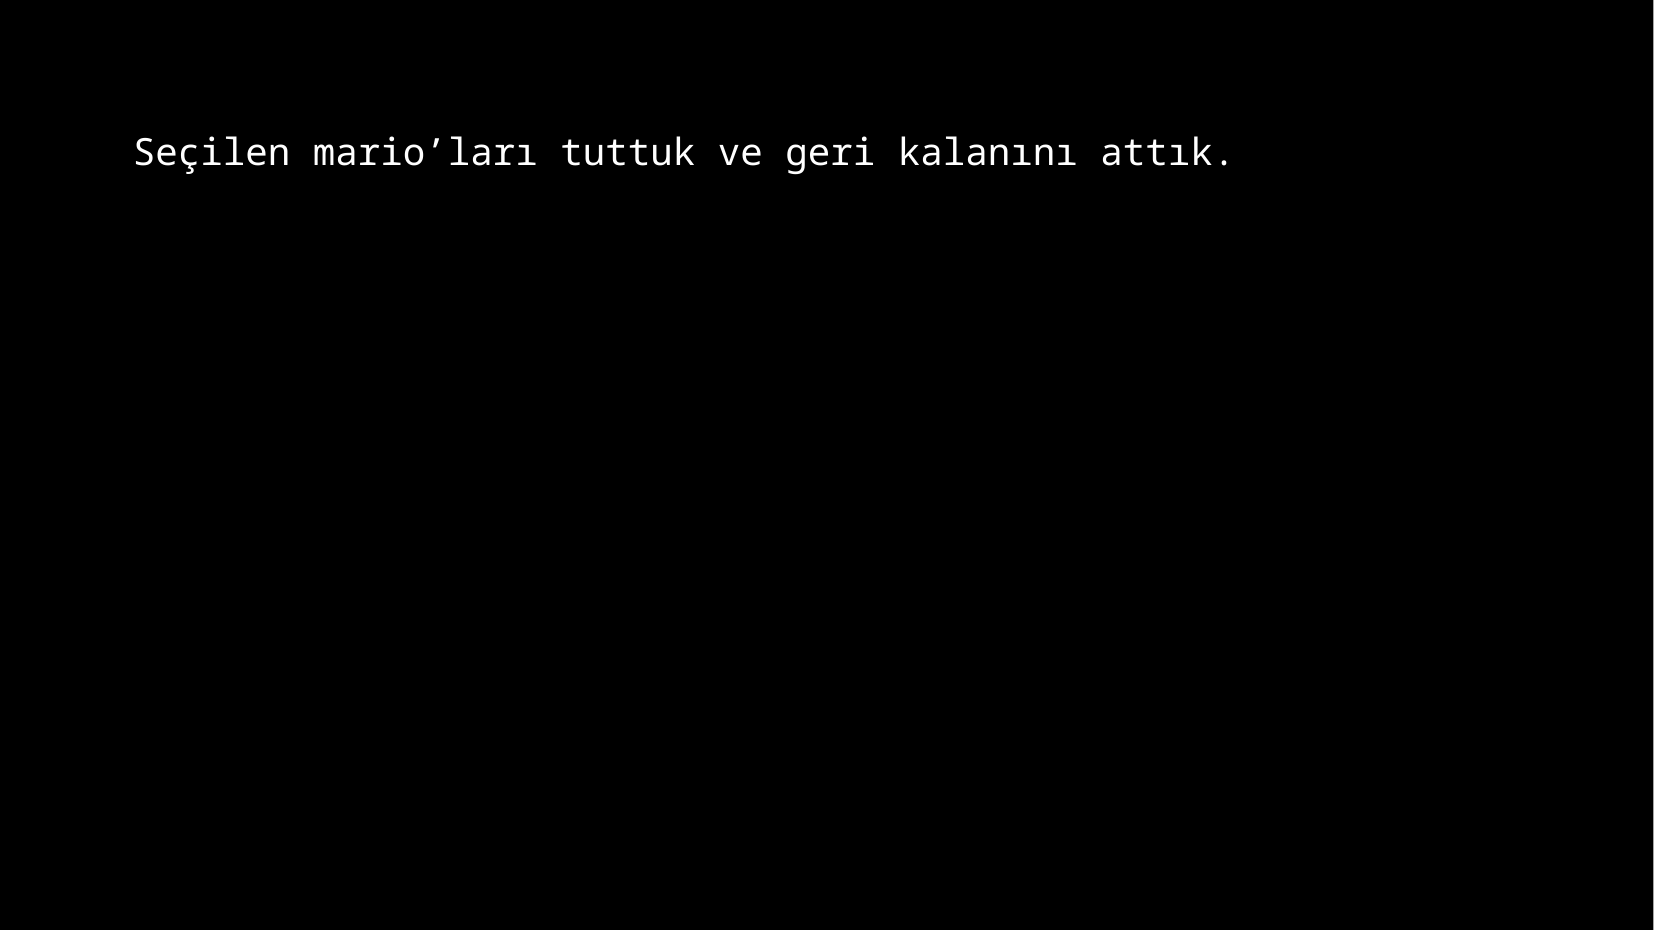

Seçilen mario’ları tuttuk ve geri kalanını attık.